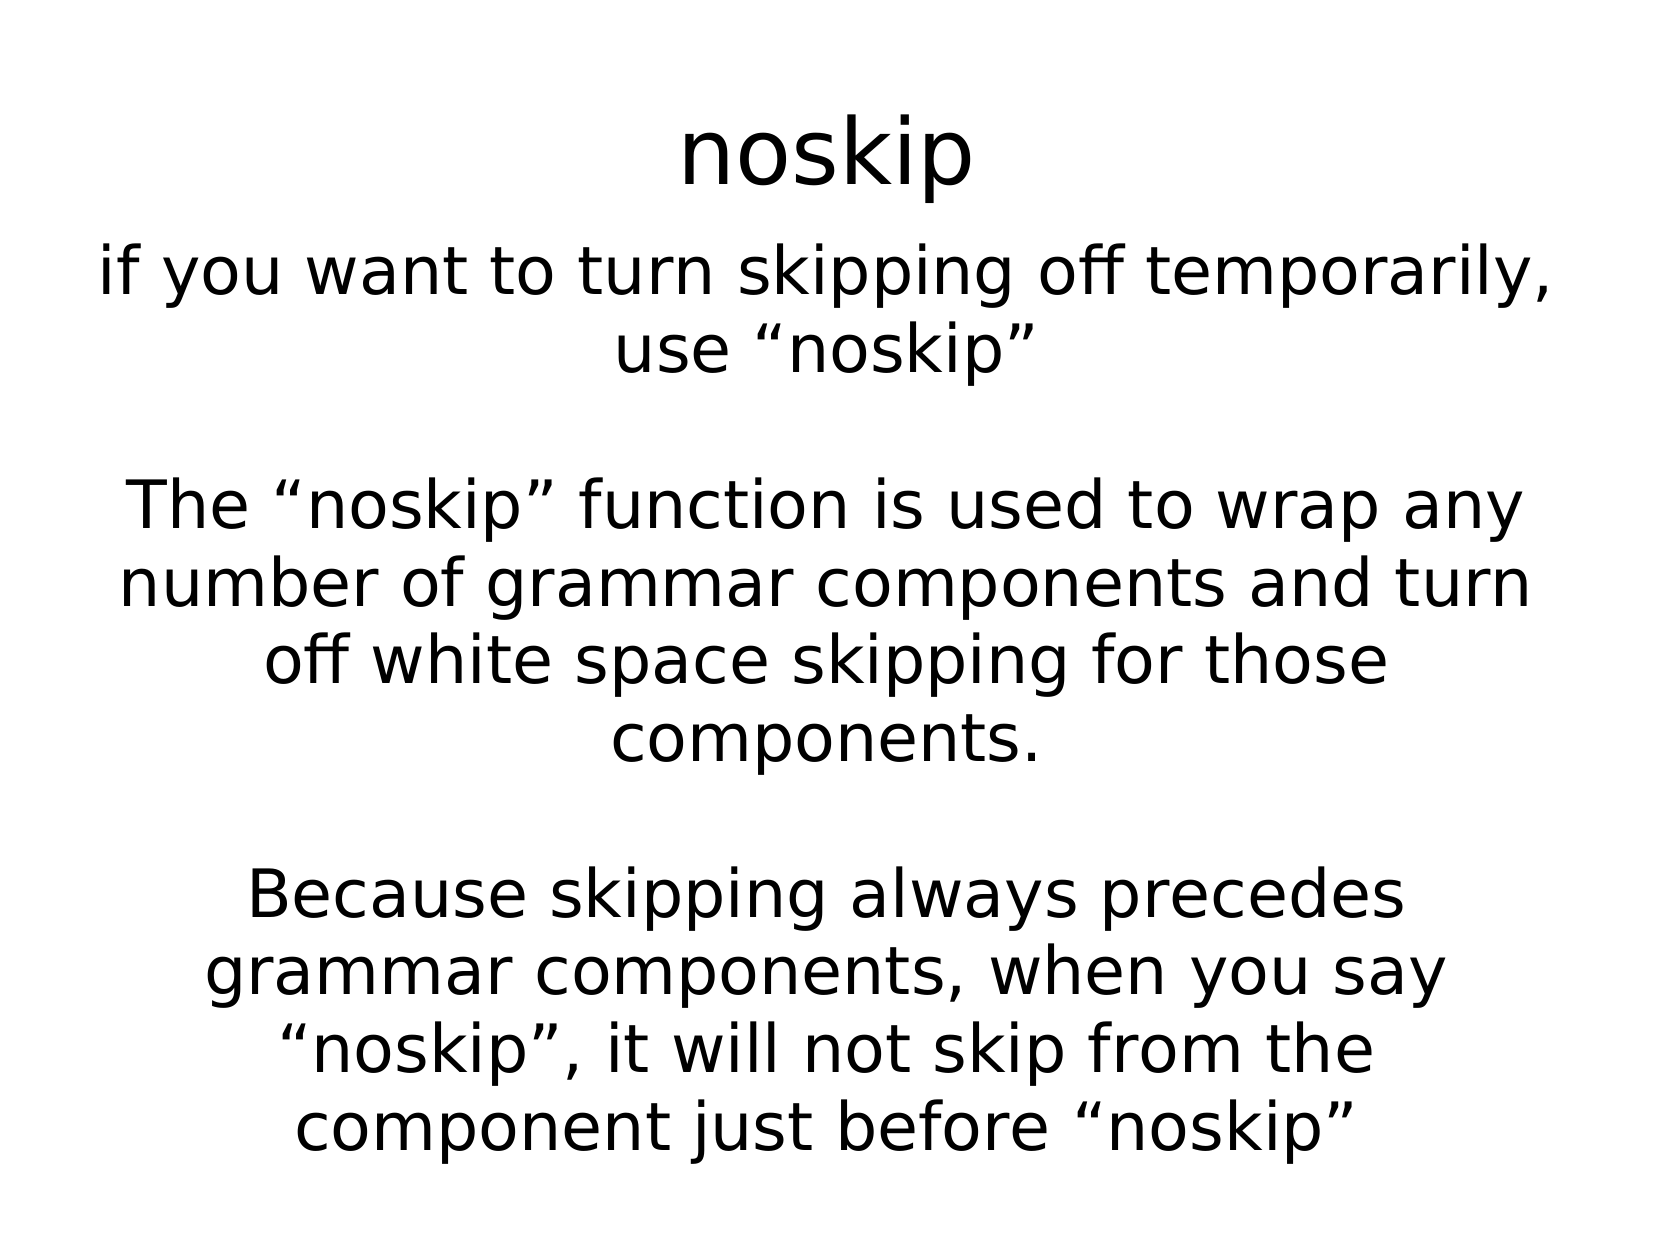

# noskip
if you want to turn skipping off temporarily, use “noskip”
The “noskip” function is used to wrap any number of grammar components and turn off white space skipping for those components.
Because skipping always precedes grammar components, when you say “noskip”, it will not skip from the component just before “noskip”